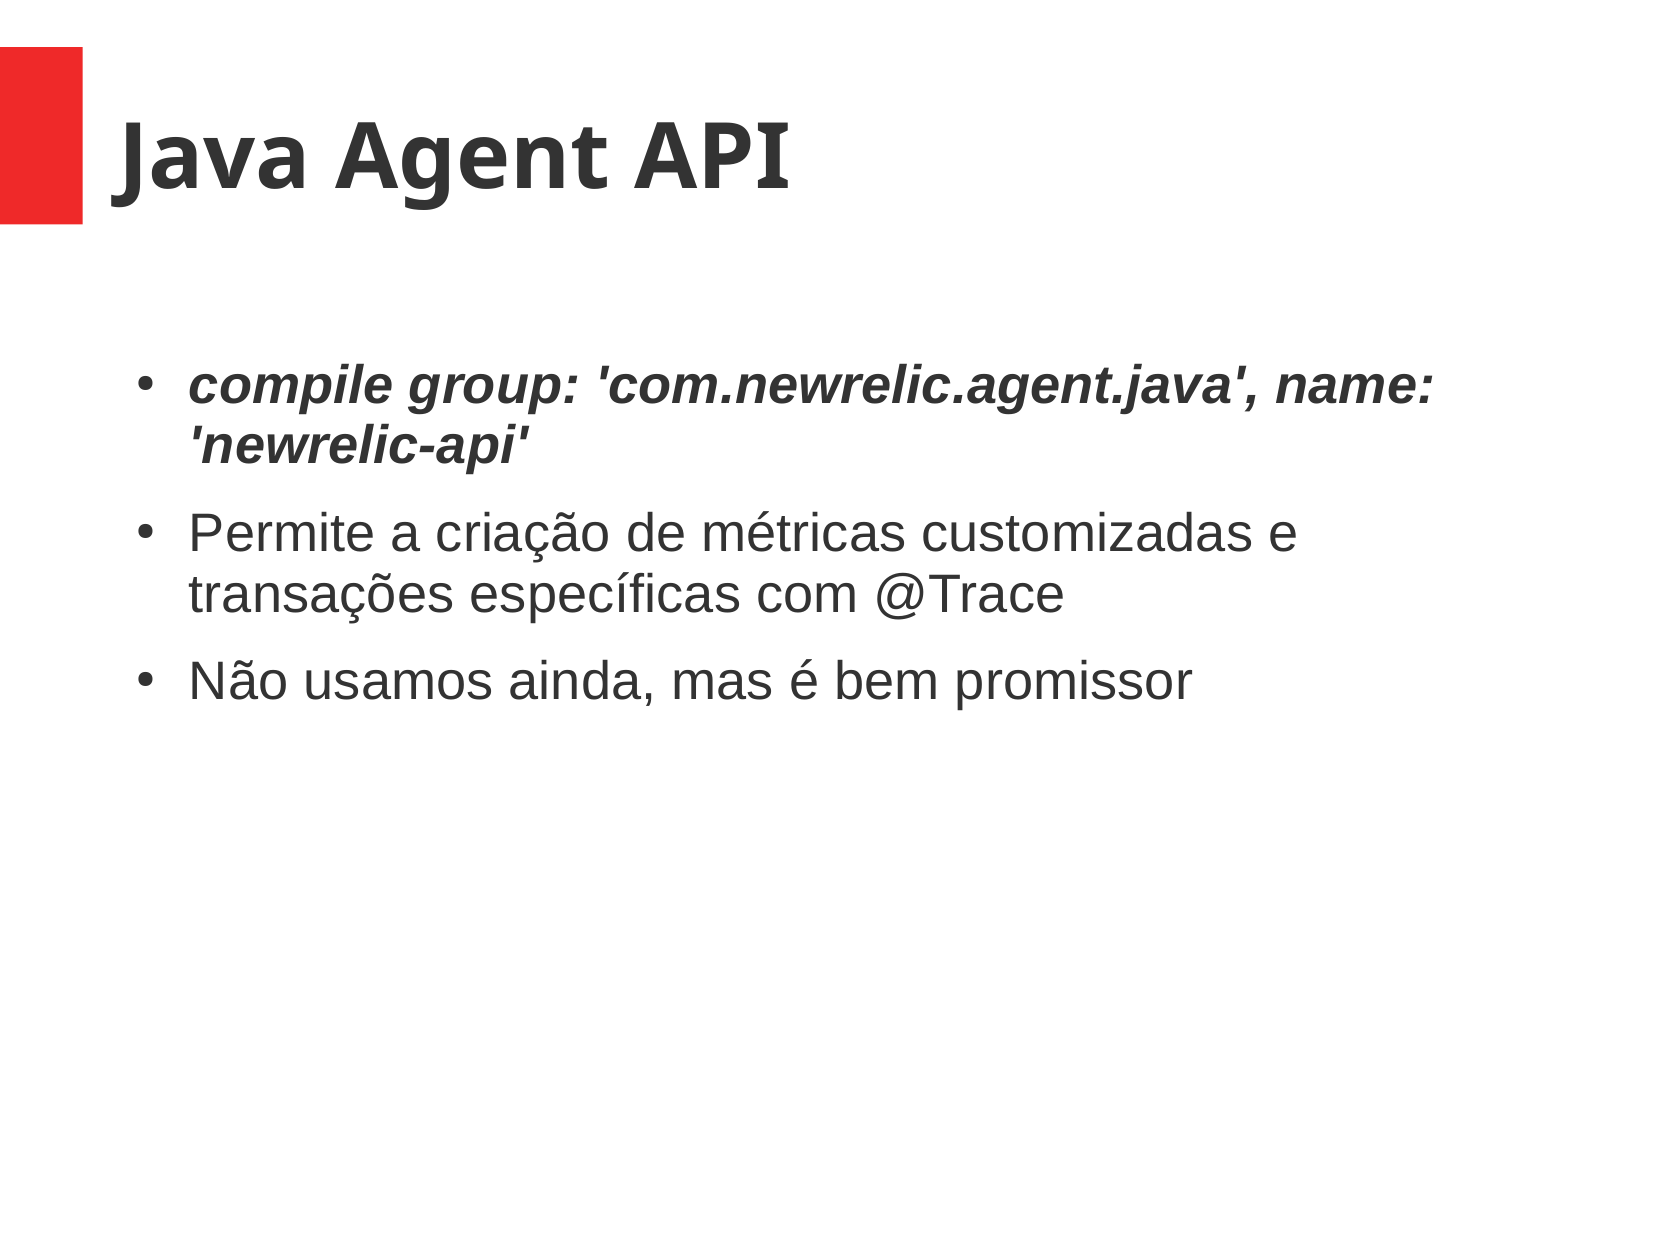

# Java Agent API
compile group: 'com.newrelic.agent.java', name: 'newrelic-api'
Permite a criação de métricas customizadas e transações específicas com @Trace
Não usamos ainda, mas é bem promissor